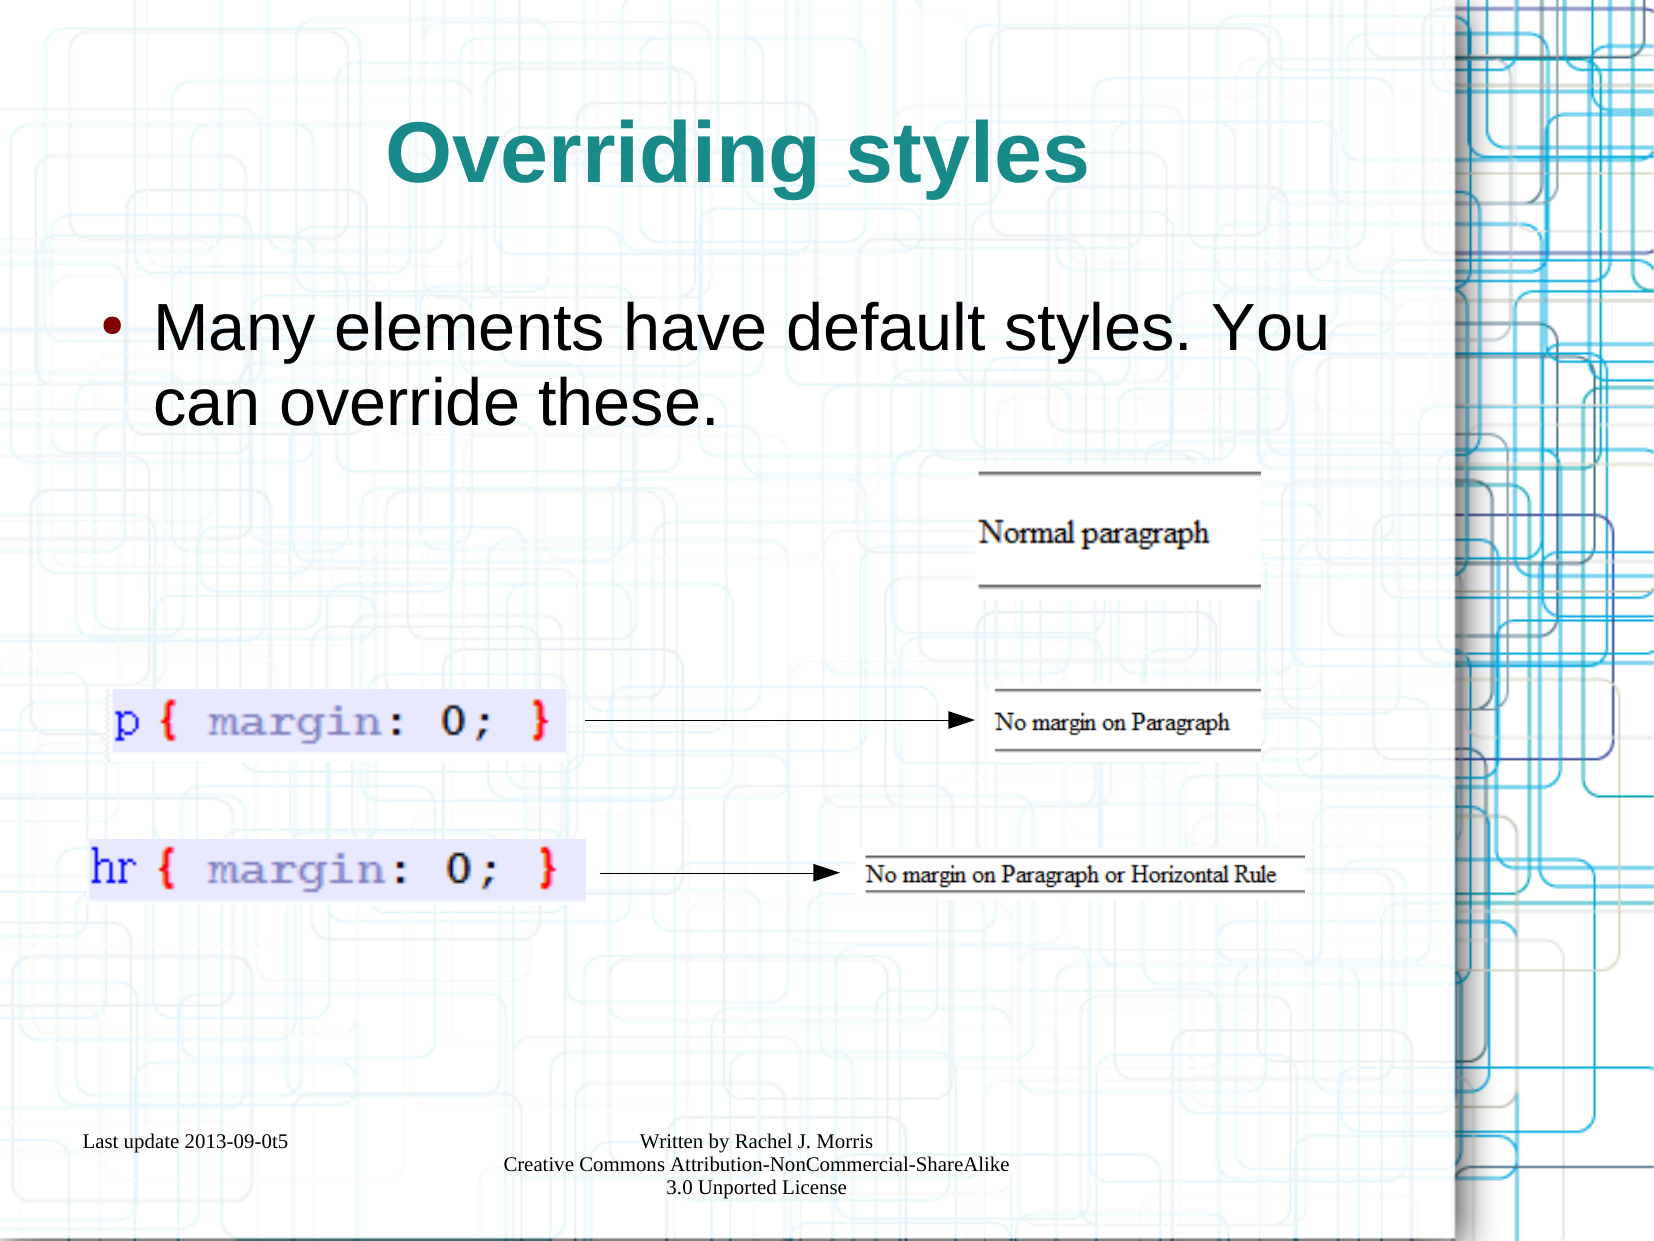

# Overriding styles
Many elements have default styles. You can override these.